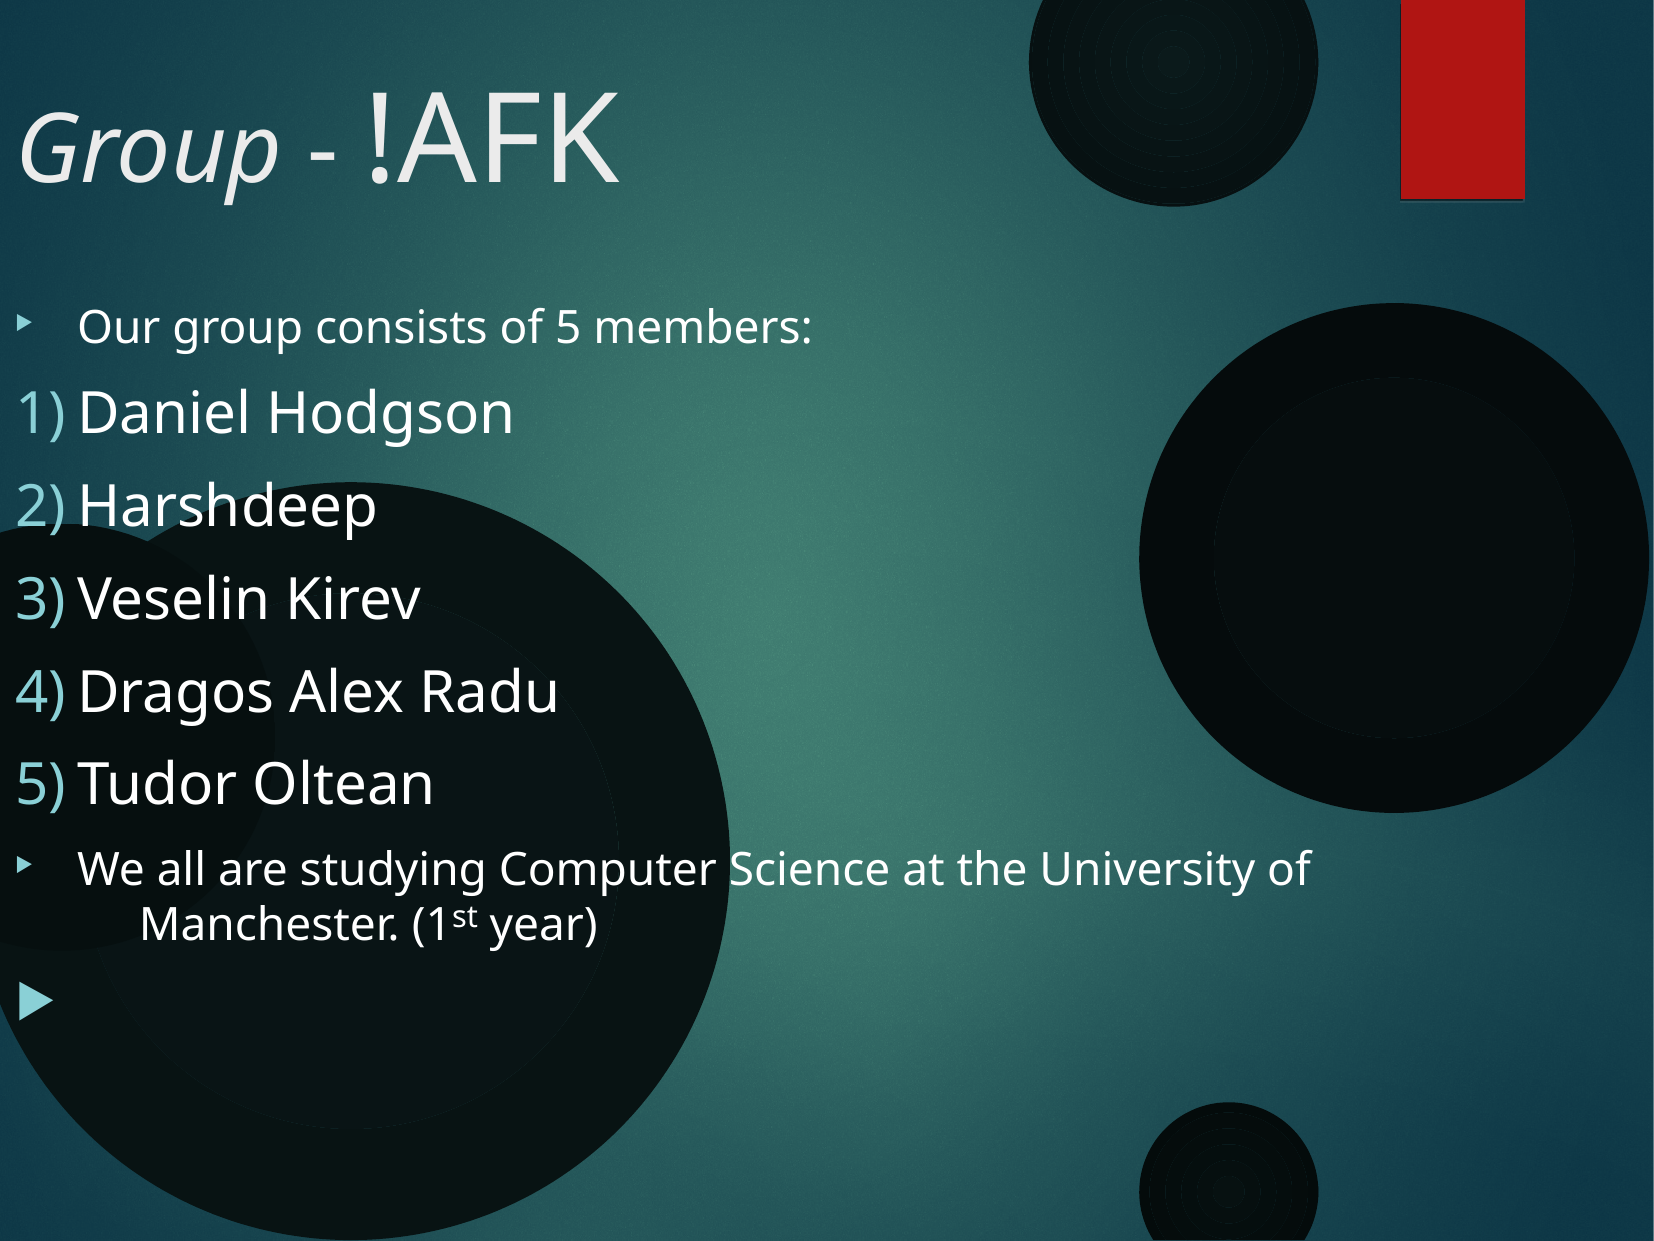

# Group - !AFK
Our group consists of 5 members:
Daniel Hodgson
Harshdeep
Veselin Kirev
Dragos Alex Radu
Tudor Oltean
We all are studying Computer Science at the University of Manchester. (1st year)